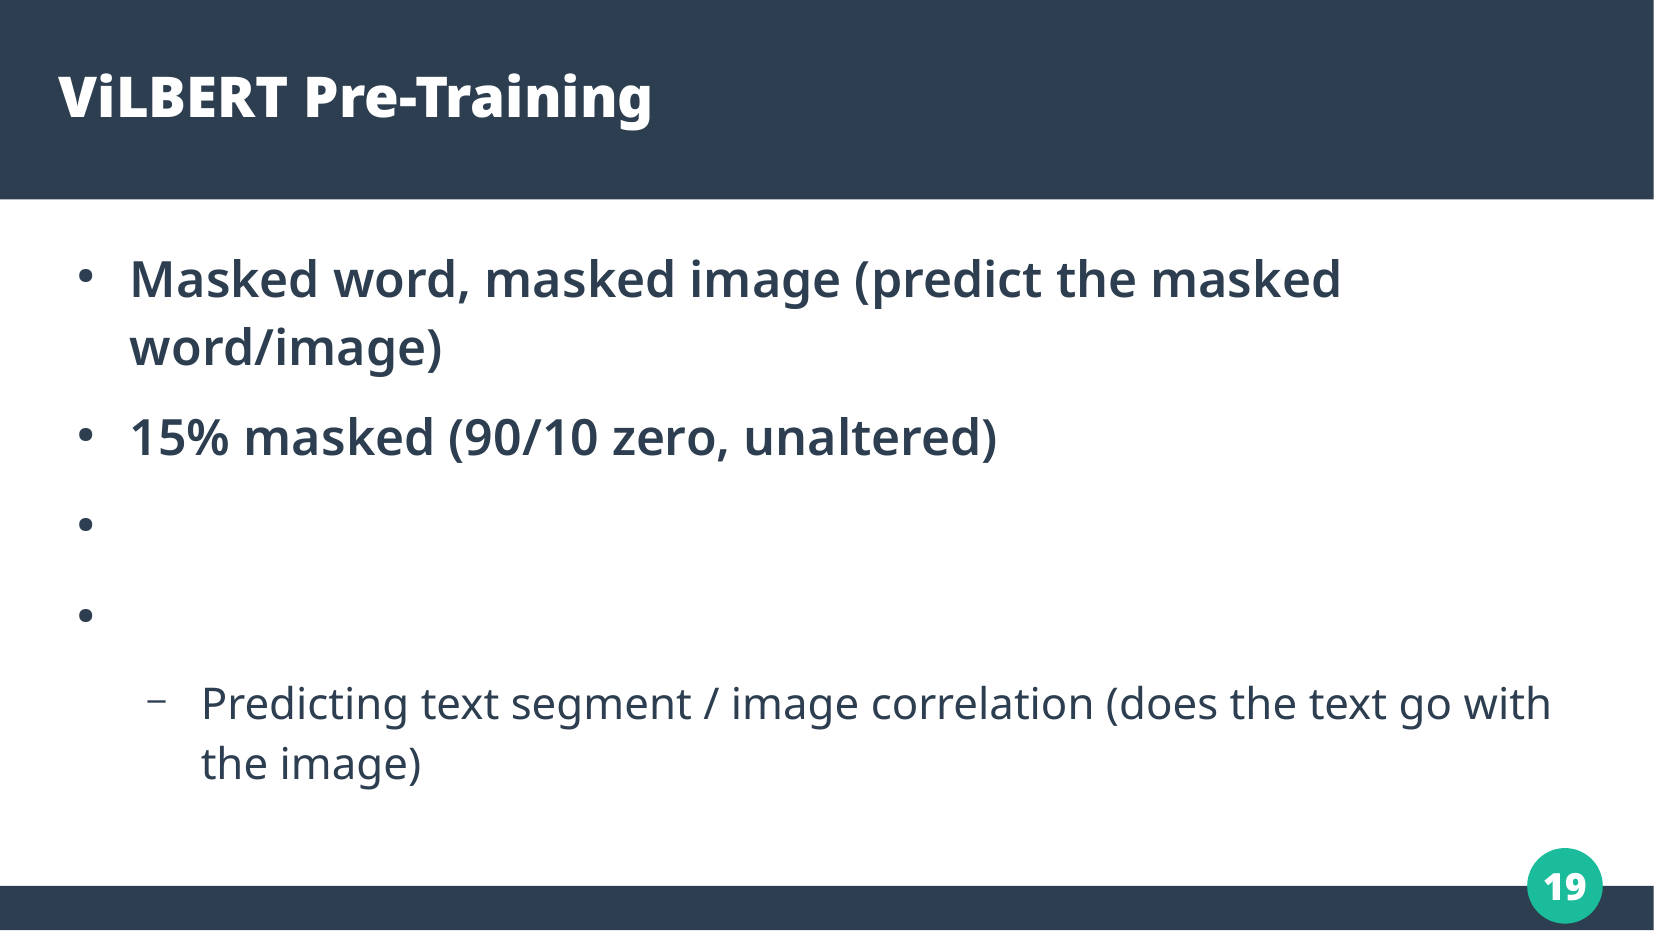

# ViLBERT Pre-Training
Masked word, masked image (predict the masked word/image)
15% masked (90/10 zero, unaltered)
Predicting text segment / image correlation (does the text go with the image)